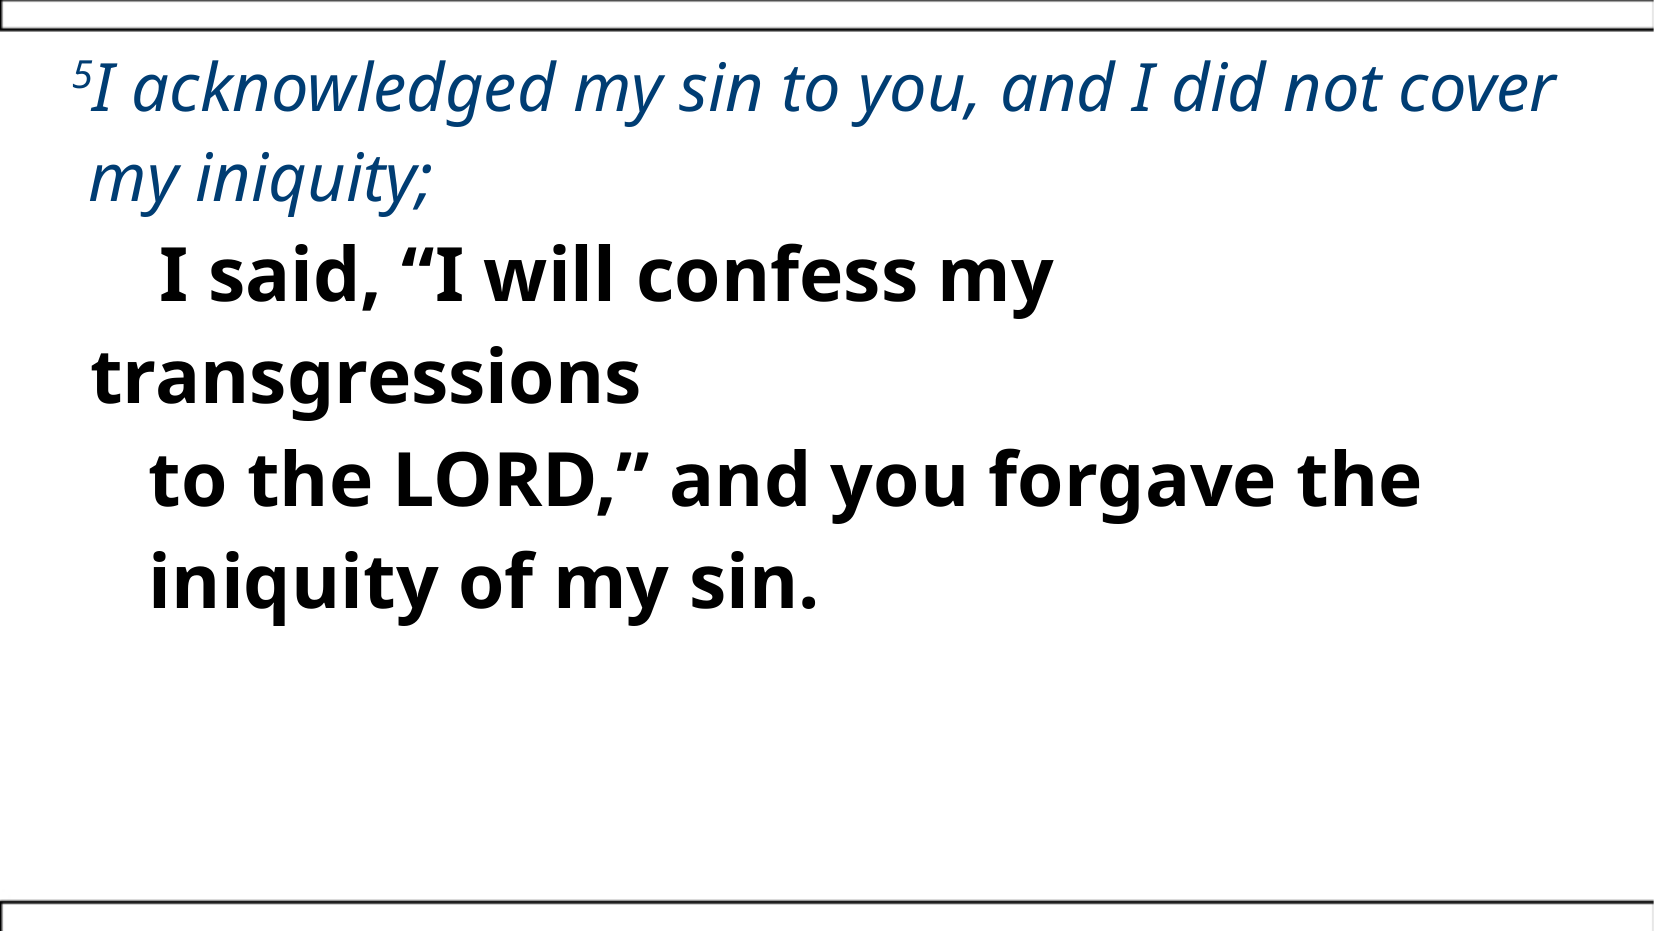

5I acknowledged my sin to you, and I did not cover
 my iniquity;
 I said, “I will confess my transgressions
 to the LORD,” and you forgave the
 iniquity of my sin.